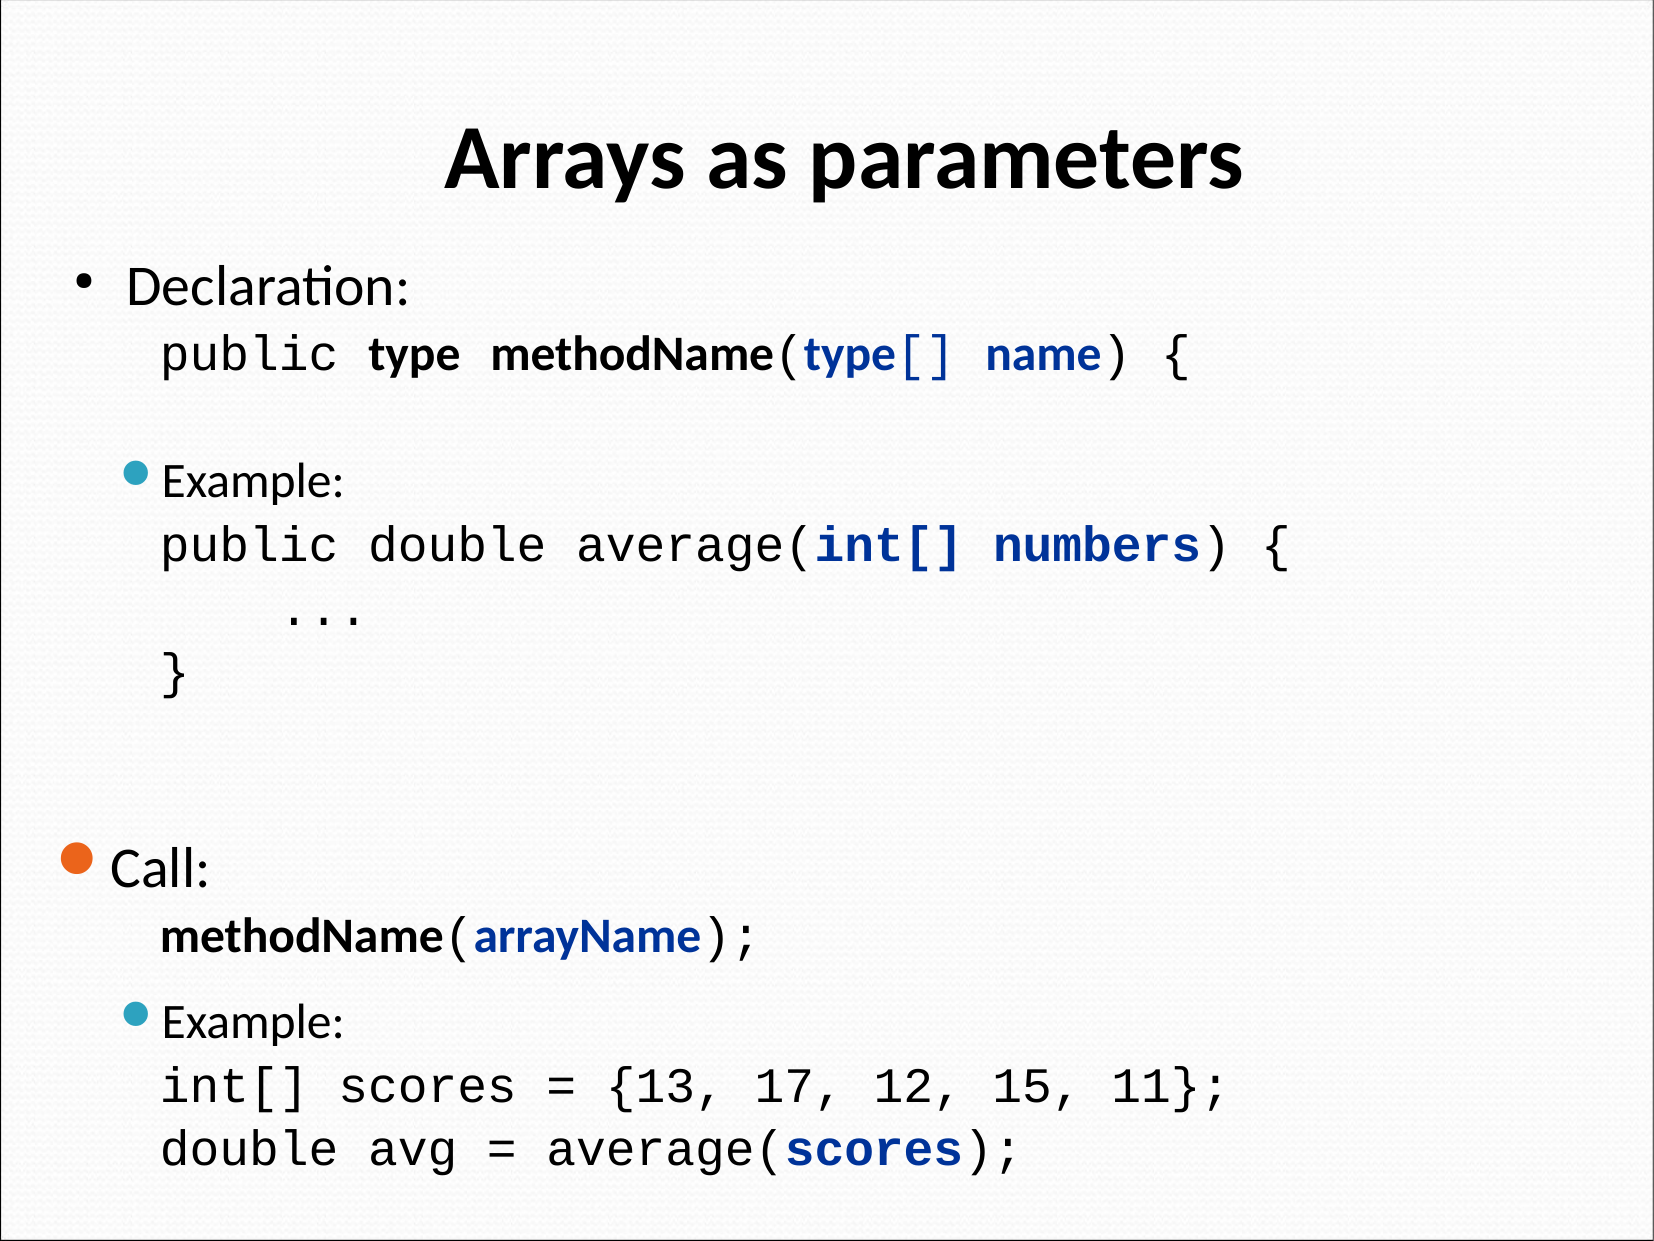

# Arrays as parameters
Declaration:
	public type methodName(type[] name) {
Example:
	public double average(int[] numbers) {
	 ...
	}
Call:
	methodName(arrayName);
Example:
	int[] scores = {13, 17, 12, 15, 11};
	double avg = average(scores);